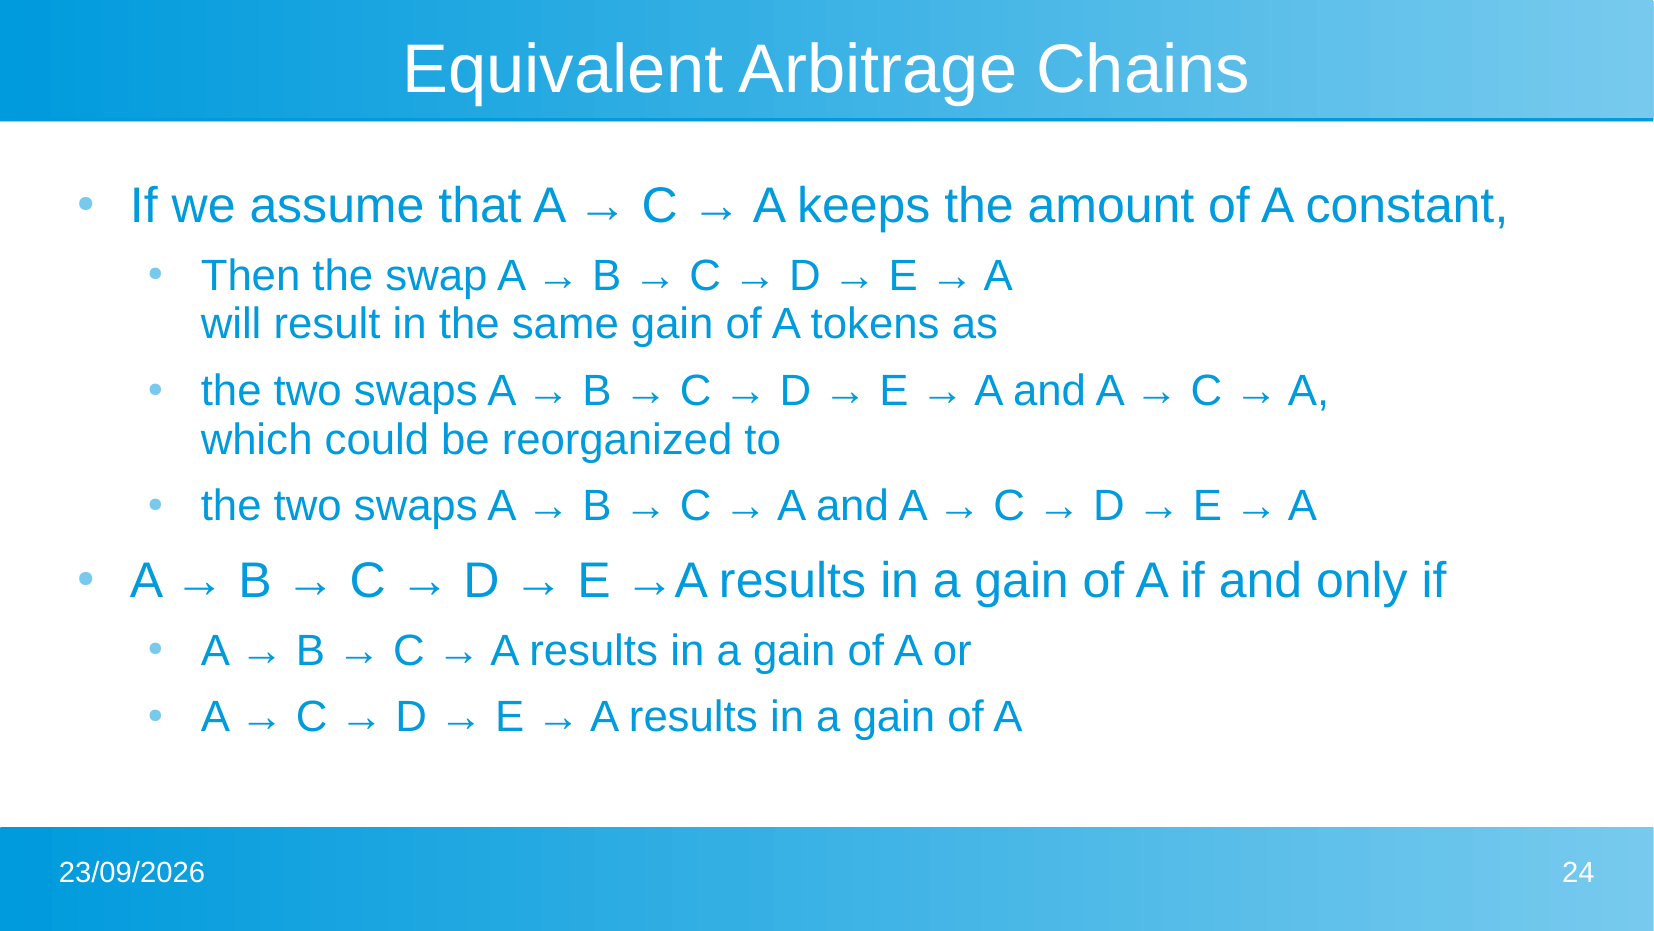

# Equivalent Arbitrage Chains
If we assume that A → C → A keeps the amount of A constant,
Then the swap A → B → C → D → E → A
will result in the same gain of A tokens as
the two swaps A → B → C → D → E → A and A → C → A,
which could be reorganized to
the two swaps A → B → C → A and A → C → D → E → A
A → B → C → D → E →A results in a gain of A if and only if
A → B → C → A results in a gain of A or
A → C → D → E → A results in a gain of A
24